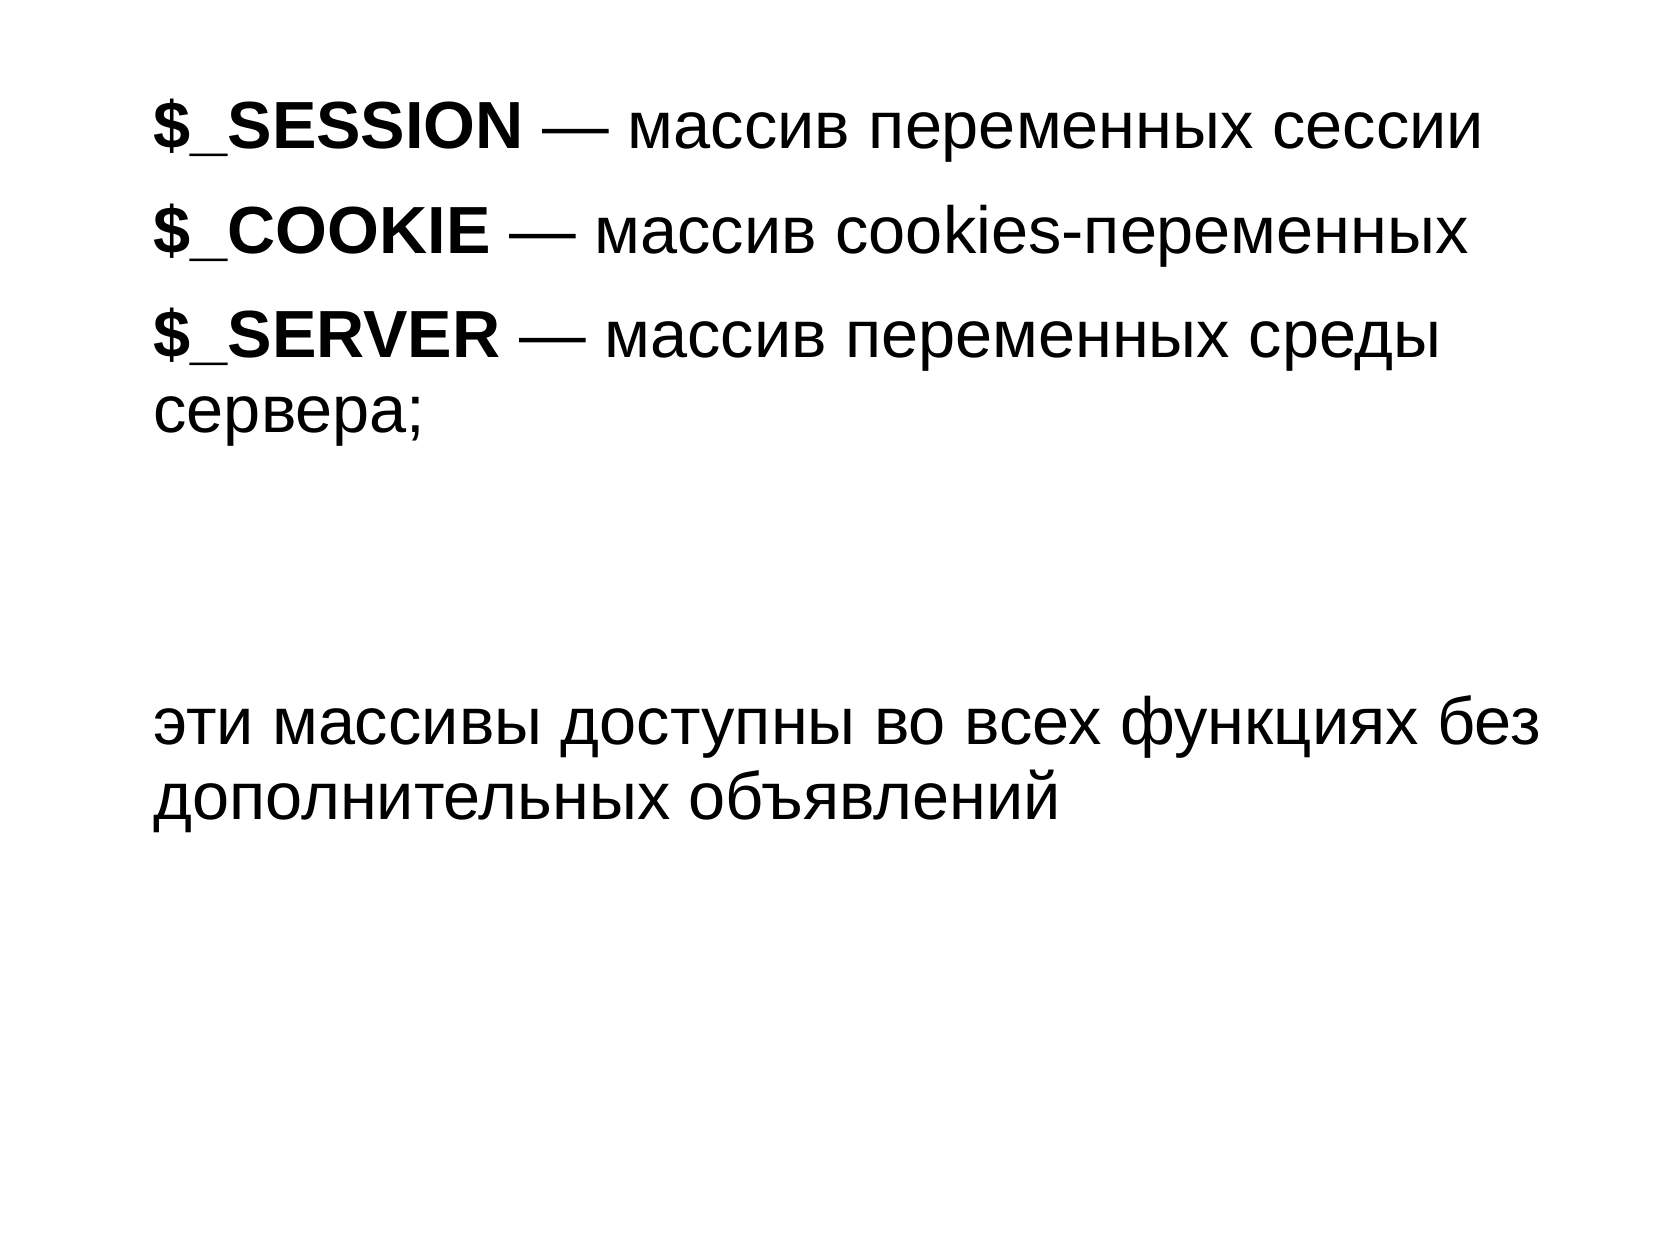

# $_SESSION — массив переменных сессии
$_COOKIE — массив cookies-переменных
$_SERVER — массив переменных среды сервера;
эти массивы доступны во всех функциях без дополнительных объявлений